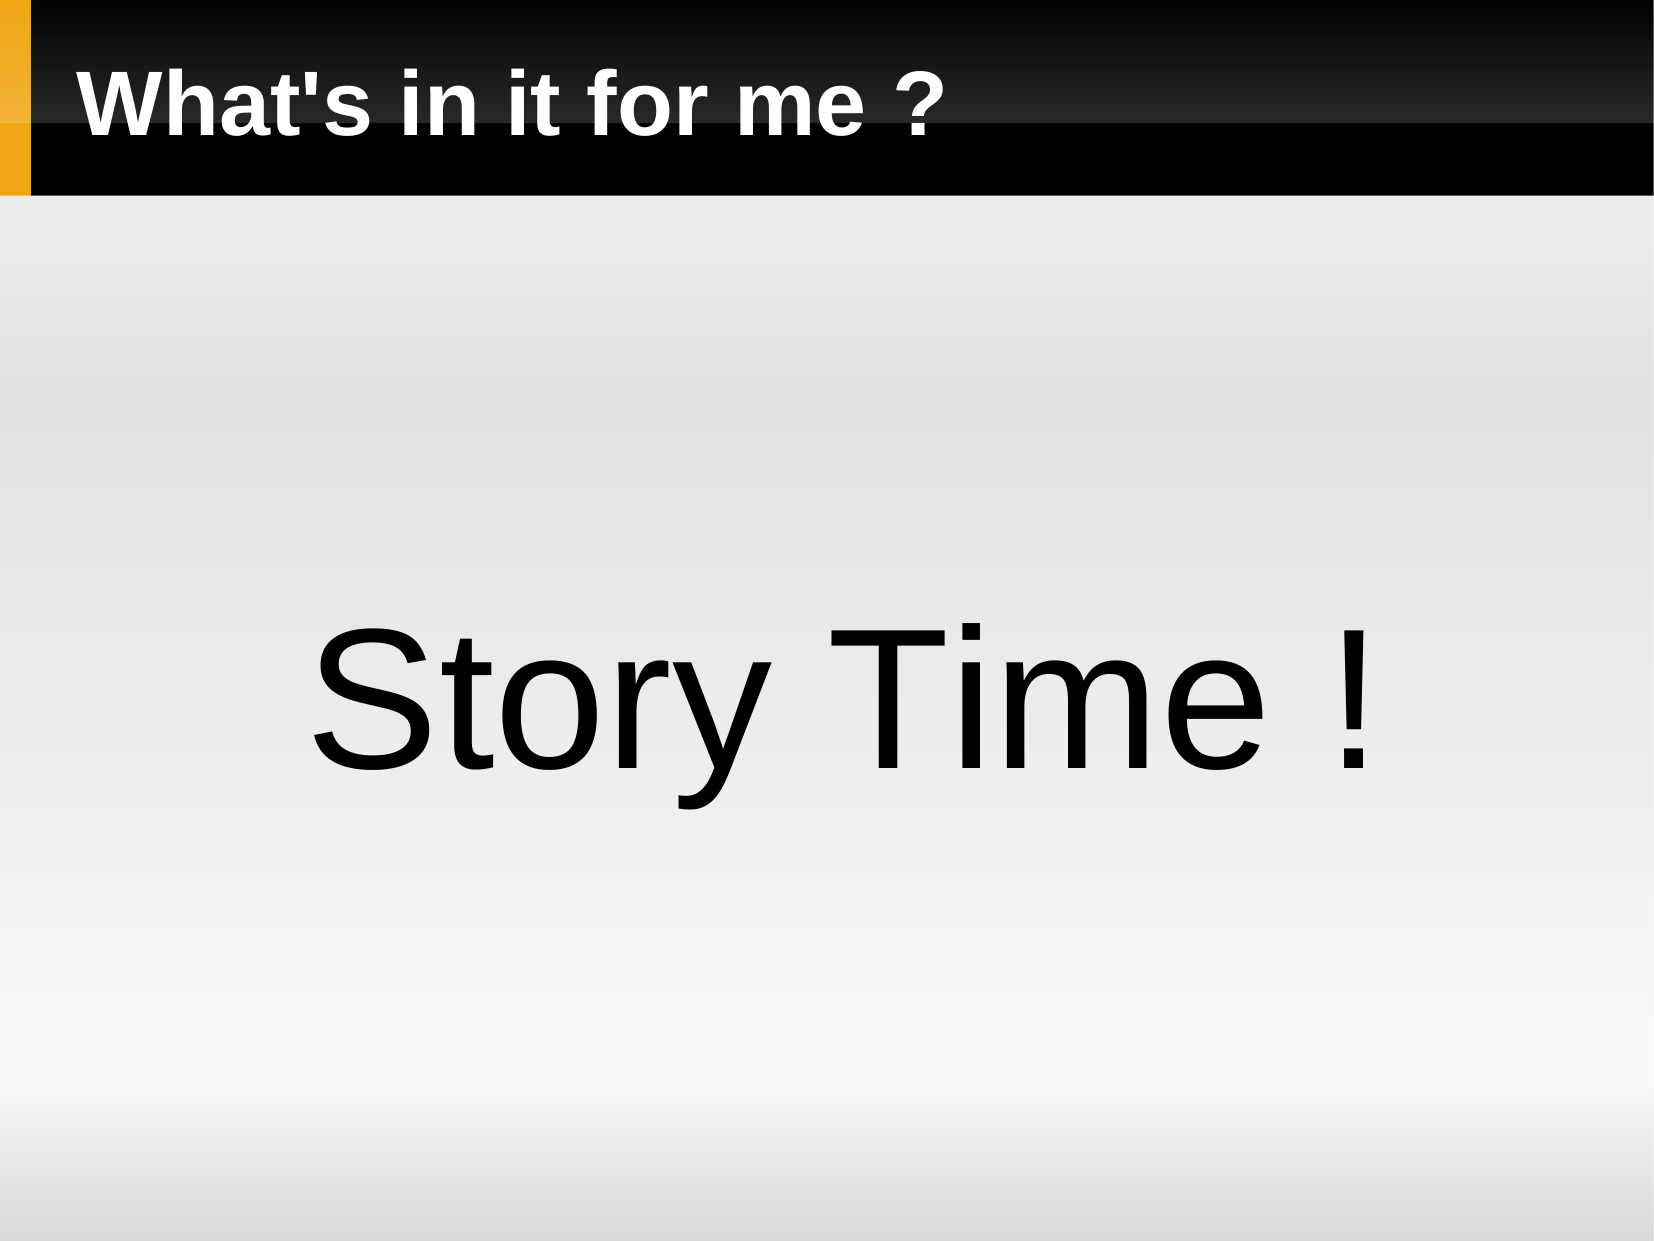

# What's in it for me ?
Story Time !